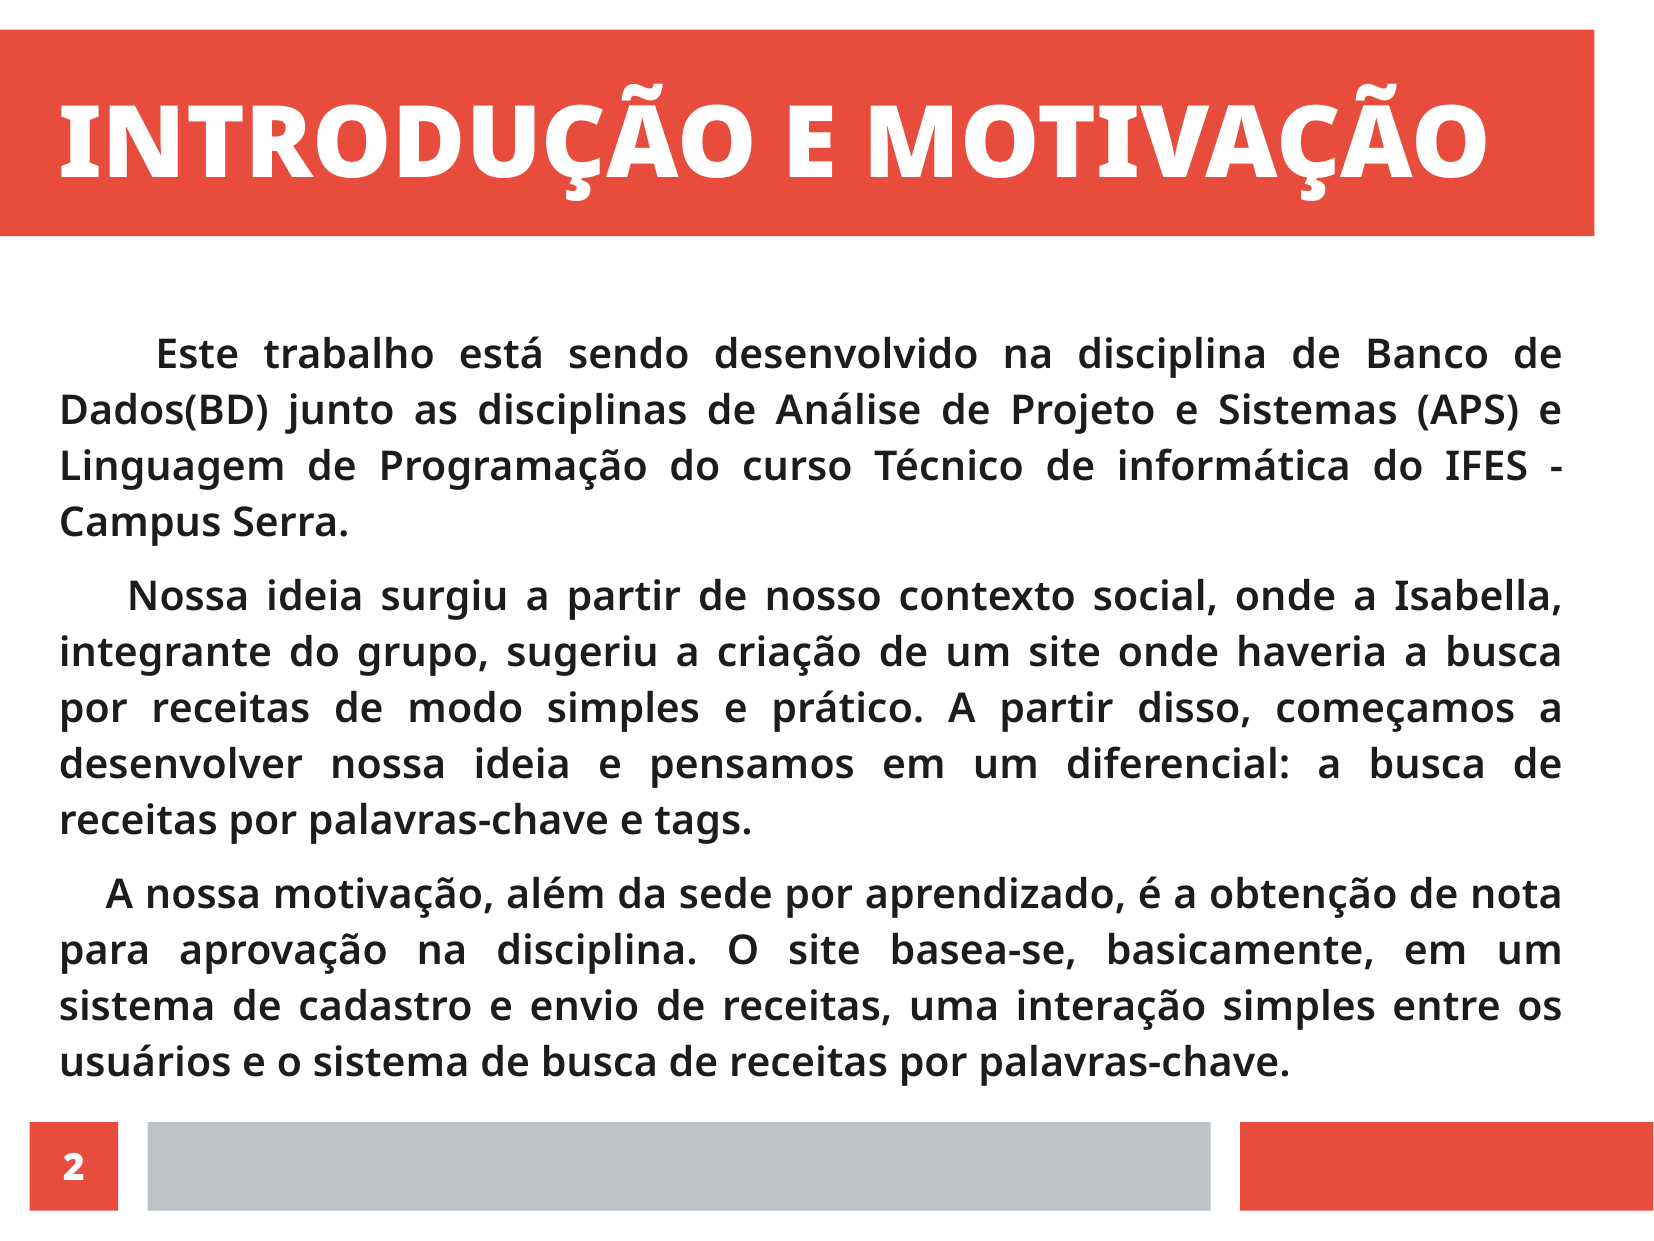

# INTRODUÇÃO E MOTIVAÇÃO
 Este trabalho está sendo desenvolvido na disciplina de Banco de Dados(BD) junto as disciplinas de Análise de Projeto e Sistemas (APS) e Linguagem de Programação do curso Técnico de informática do IFES - Campus Serra.
 Nossa ideia surgiu a partir de nosso contexto social, onde a Isabella, integrante do grupo, sugeriu a criação de um site onde haveria a busca por receitas de modo simples e prático. A partir disso, começamos a desenvolver nossa ideia e pensamos em um diferencial: a busca de receitas por palavras-chave e tags.
 A nossa motivação, além da sede por aprendizado, é a obtenção de nota para aprovação na disciplina. O site basea-se, basicamente, em um sistema de cadastro e envio de receitas, uma interação simples entre os usuários e o sistema de busca de receitas por palavras-chave.
2